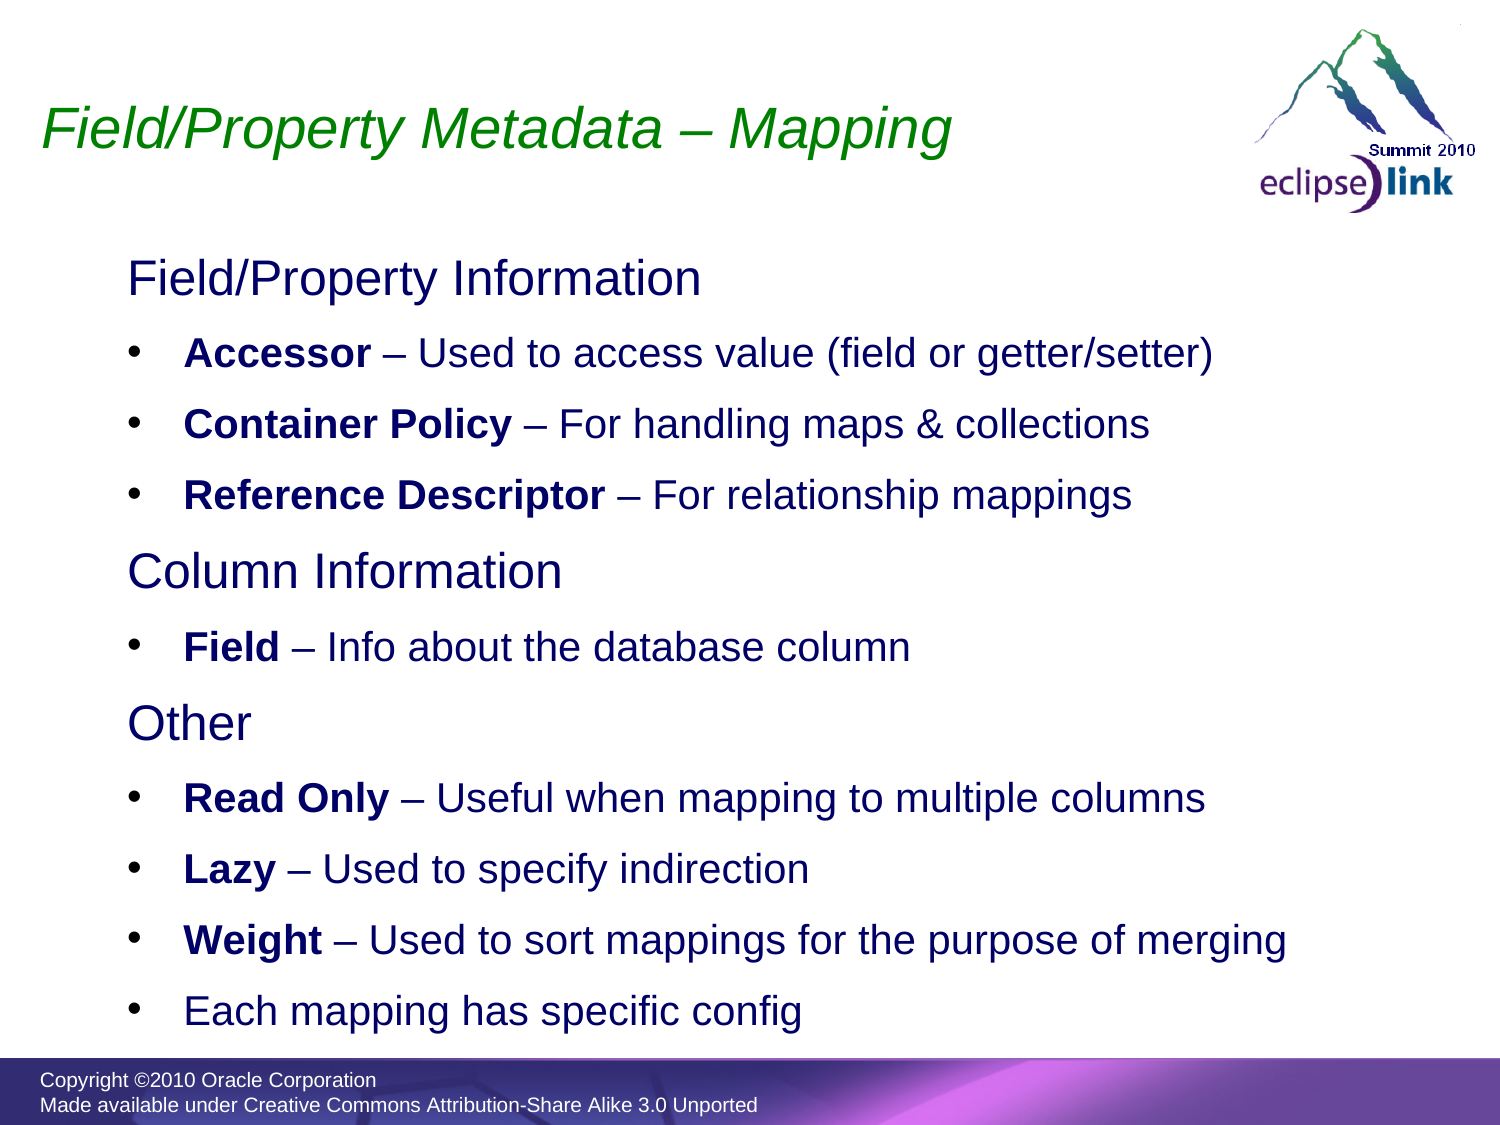

# Field/Property Metadata – Mapping
Field/Property Information
Accessor – Used to access value (field or getter/setter)
Container Policy – For handling maps & collections
Reference Descriptor – For relationship mappings
Column Information
Field – Info about the database column
Other
Read Only – Useful when mapping to multiple columns
Lazy – Used to specify indirection
Weight – Used to sort mappings for the purpose of merging
Each mapping has specific config